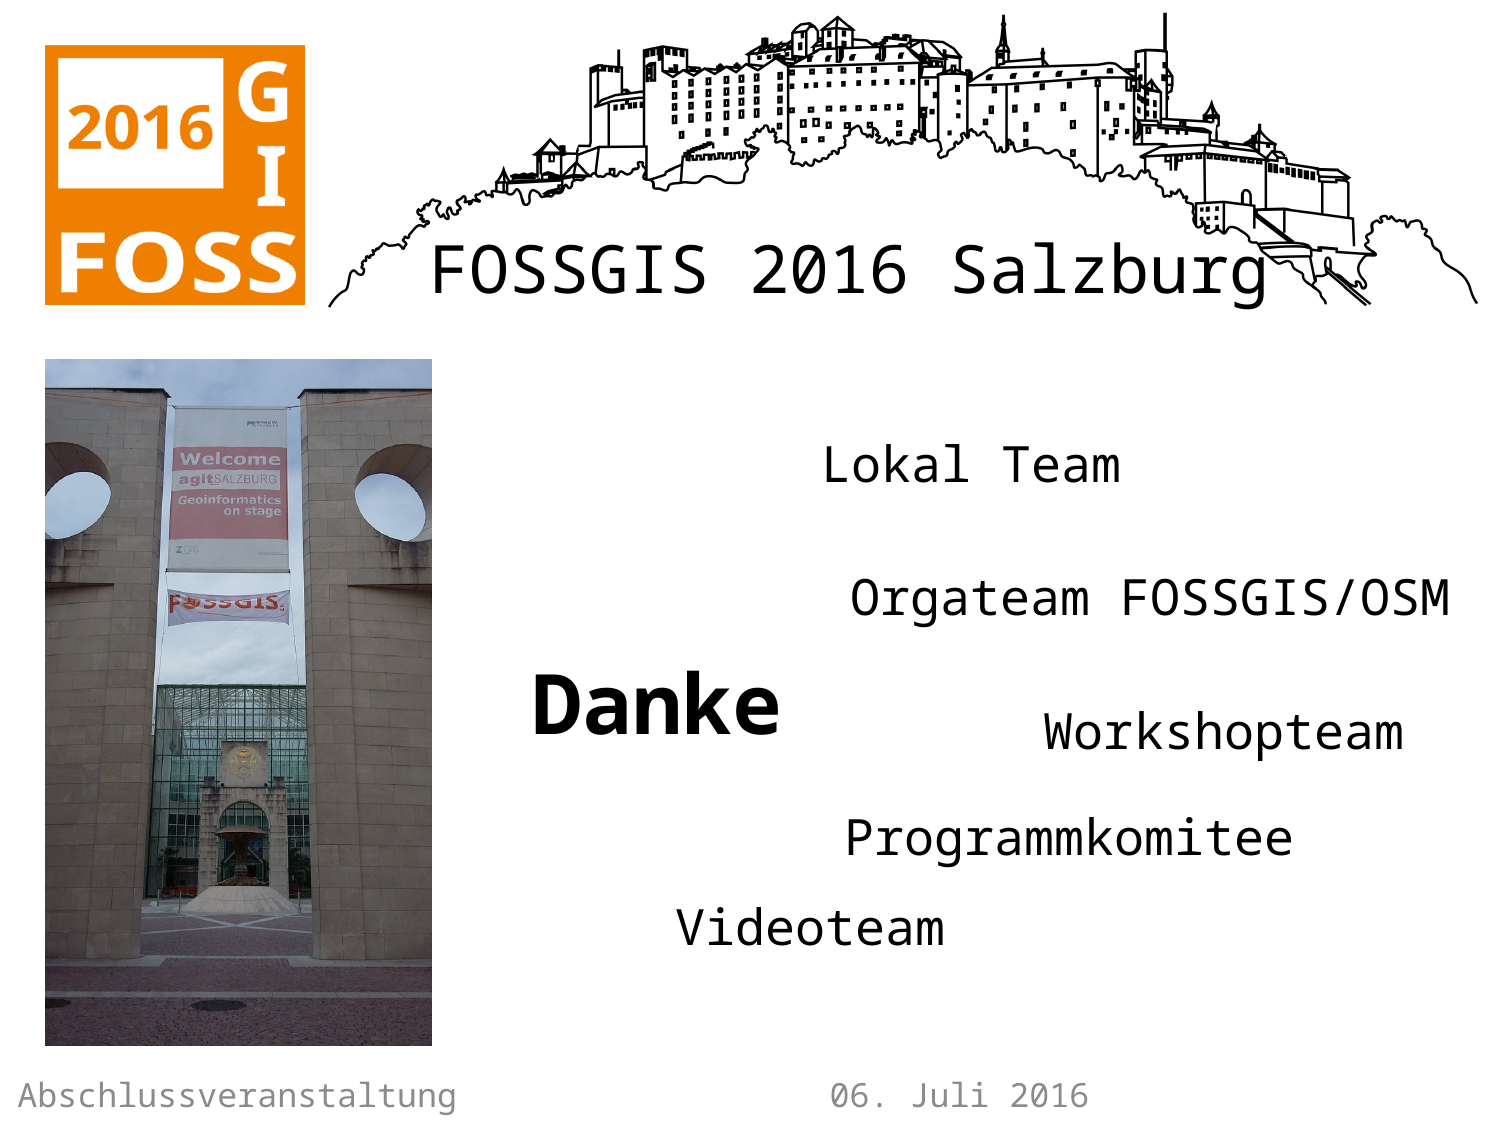

FOSSGIS 2016 Salzburg
Lokal Team
Orgateam FOSSGIS/OSM
Danke
Workshopteam
Programmkomitee
Videoteam
# Abschlussveranstaltung						06. Juli 2016